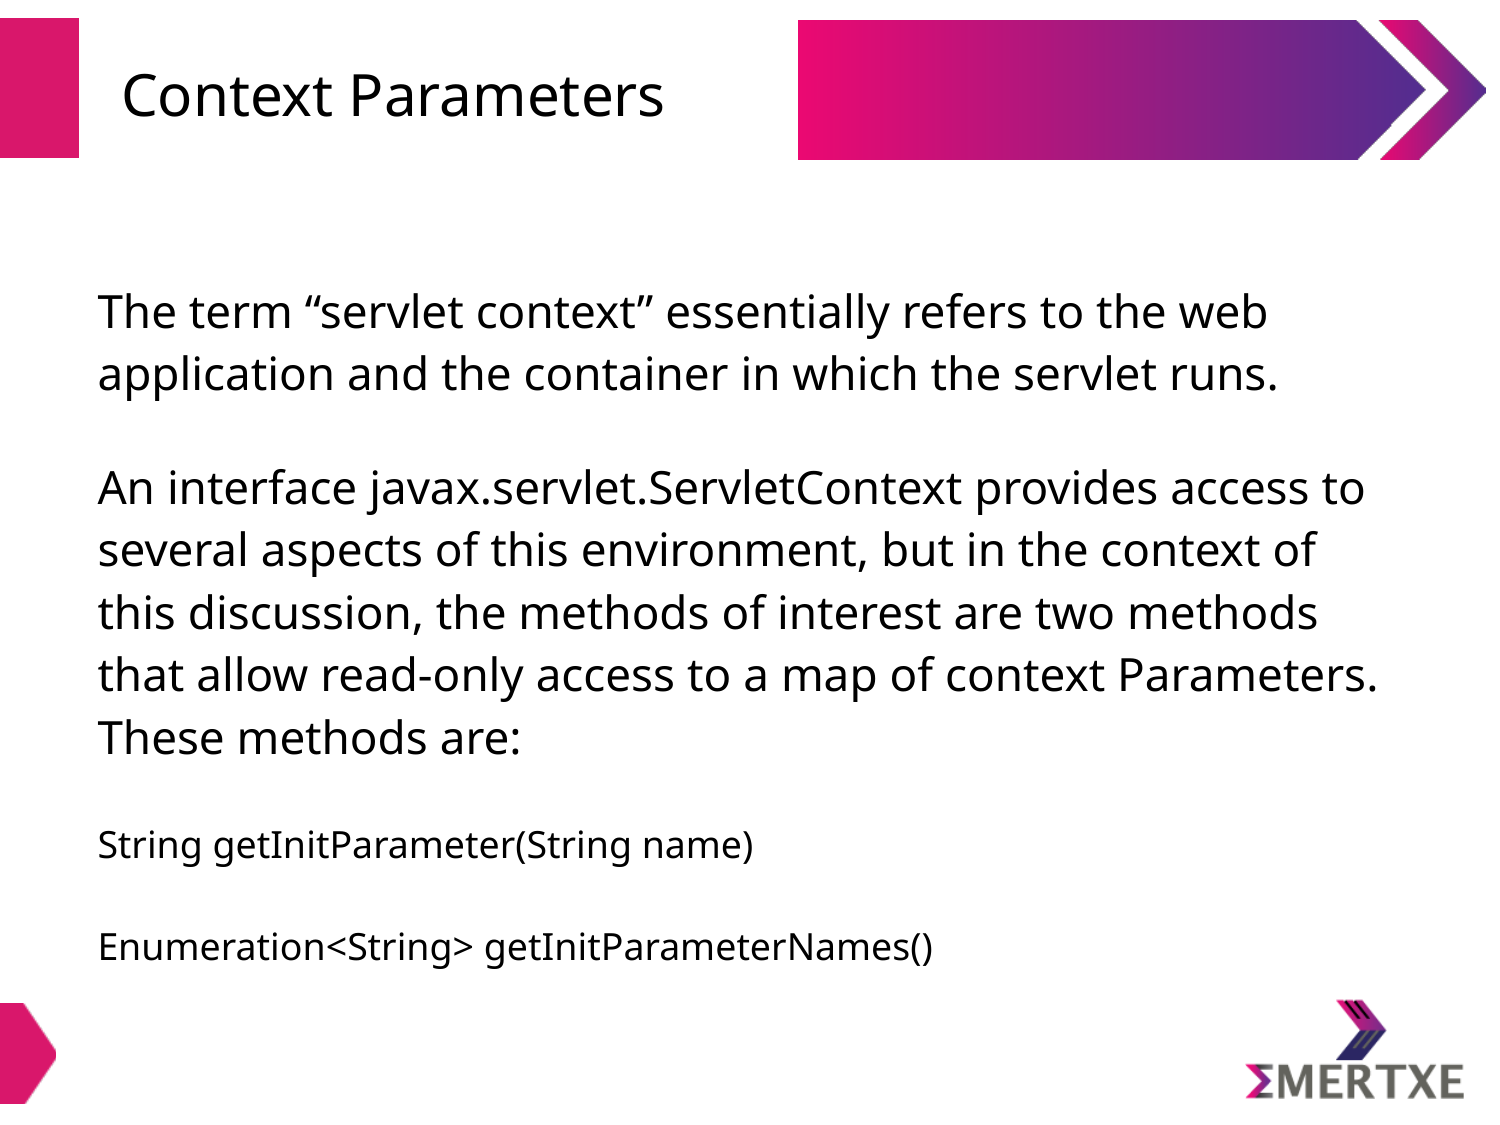

Context Parameters
The term “servlet context” essentially refers to the web application and the container in which the servlet runs.
An interface javax.servlet.ServletContext provides access to several aspects of this environment, but in the context of this discussion, the methods of interest are two methods that allow read-only access to a map of context Parameters. These methods are:
String getInitParameter(String name)
Enumeration<String> getInitParameterNames()